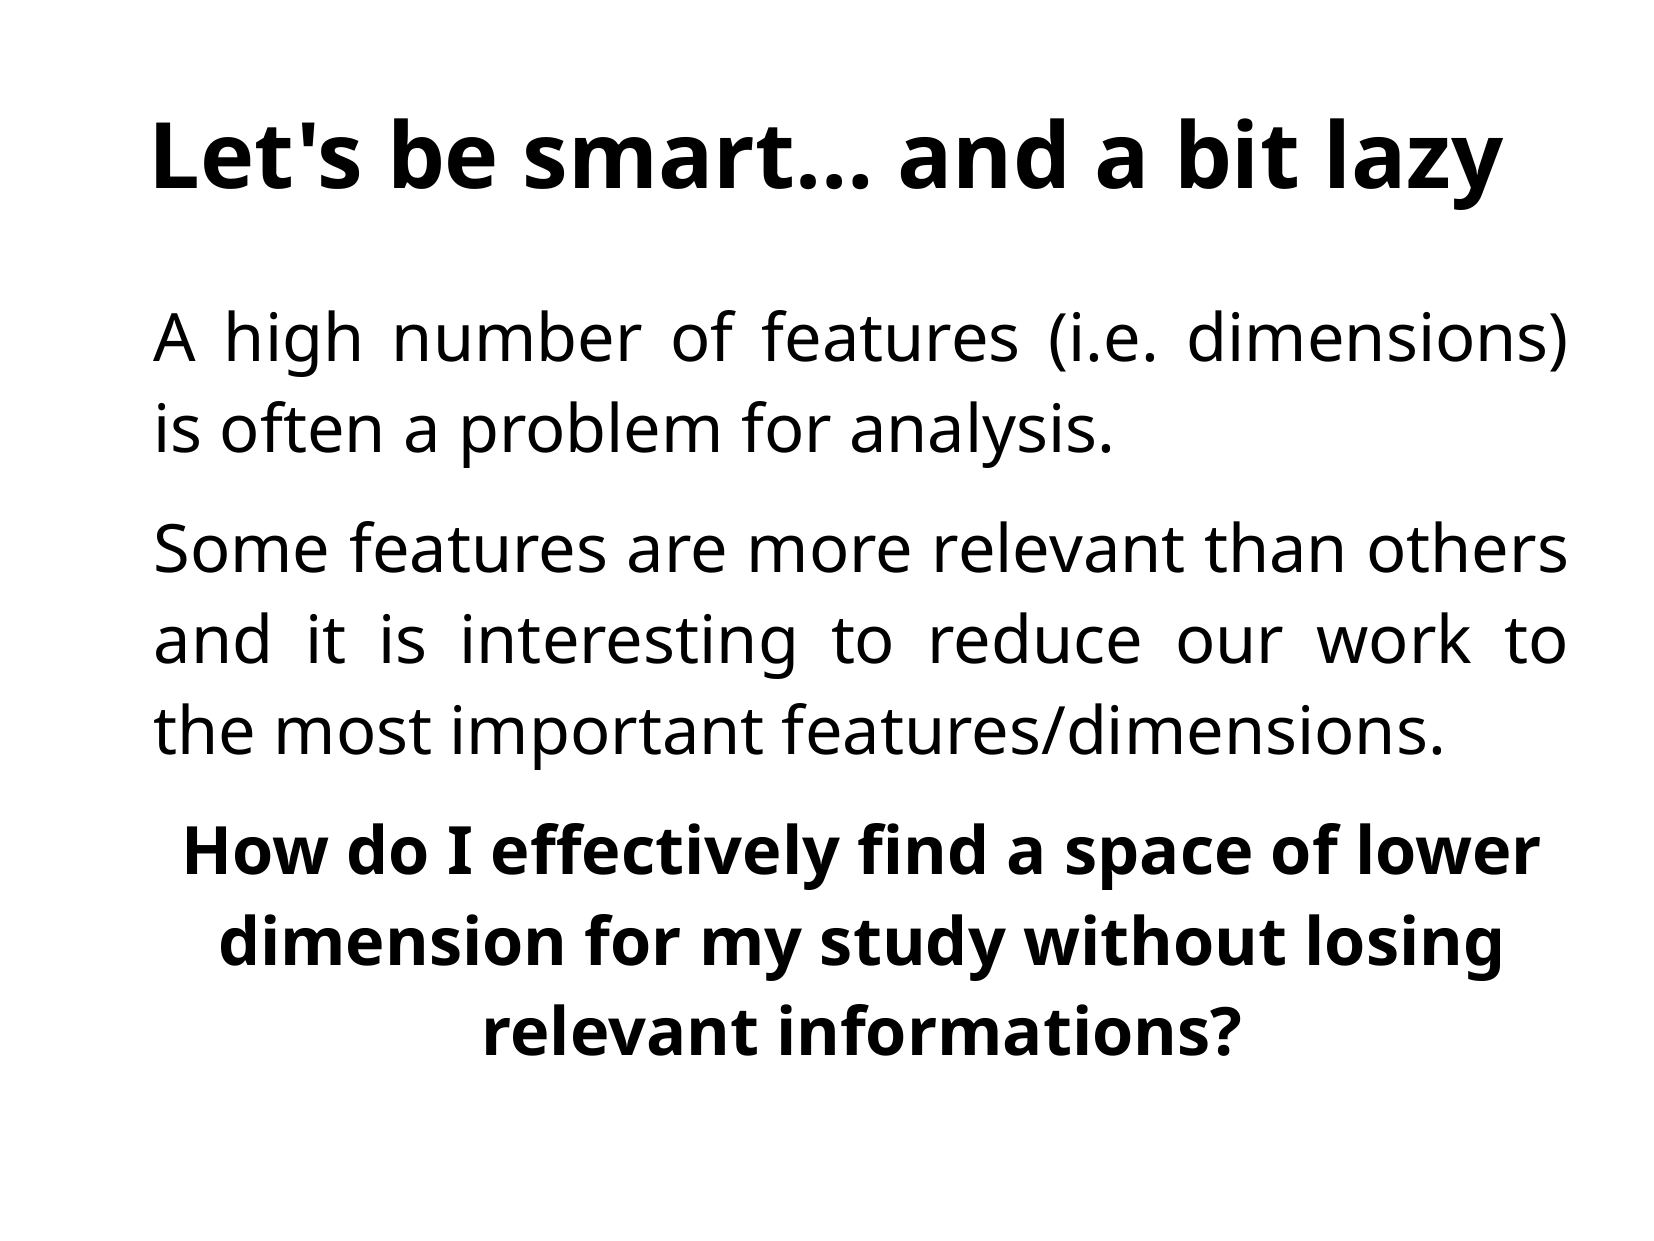

# Let's be smart… and a bit lazy
A high number of features (i.e. dimensions) is often a problem for analysis.
Some features are more relevant than others and it is interesting to reduce our work to the most important features/dimensions.
How do I effectively find a space of lower dimension for my study without losing relevant informations?